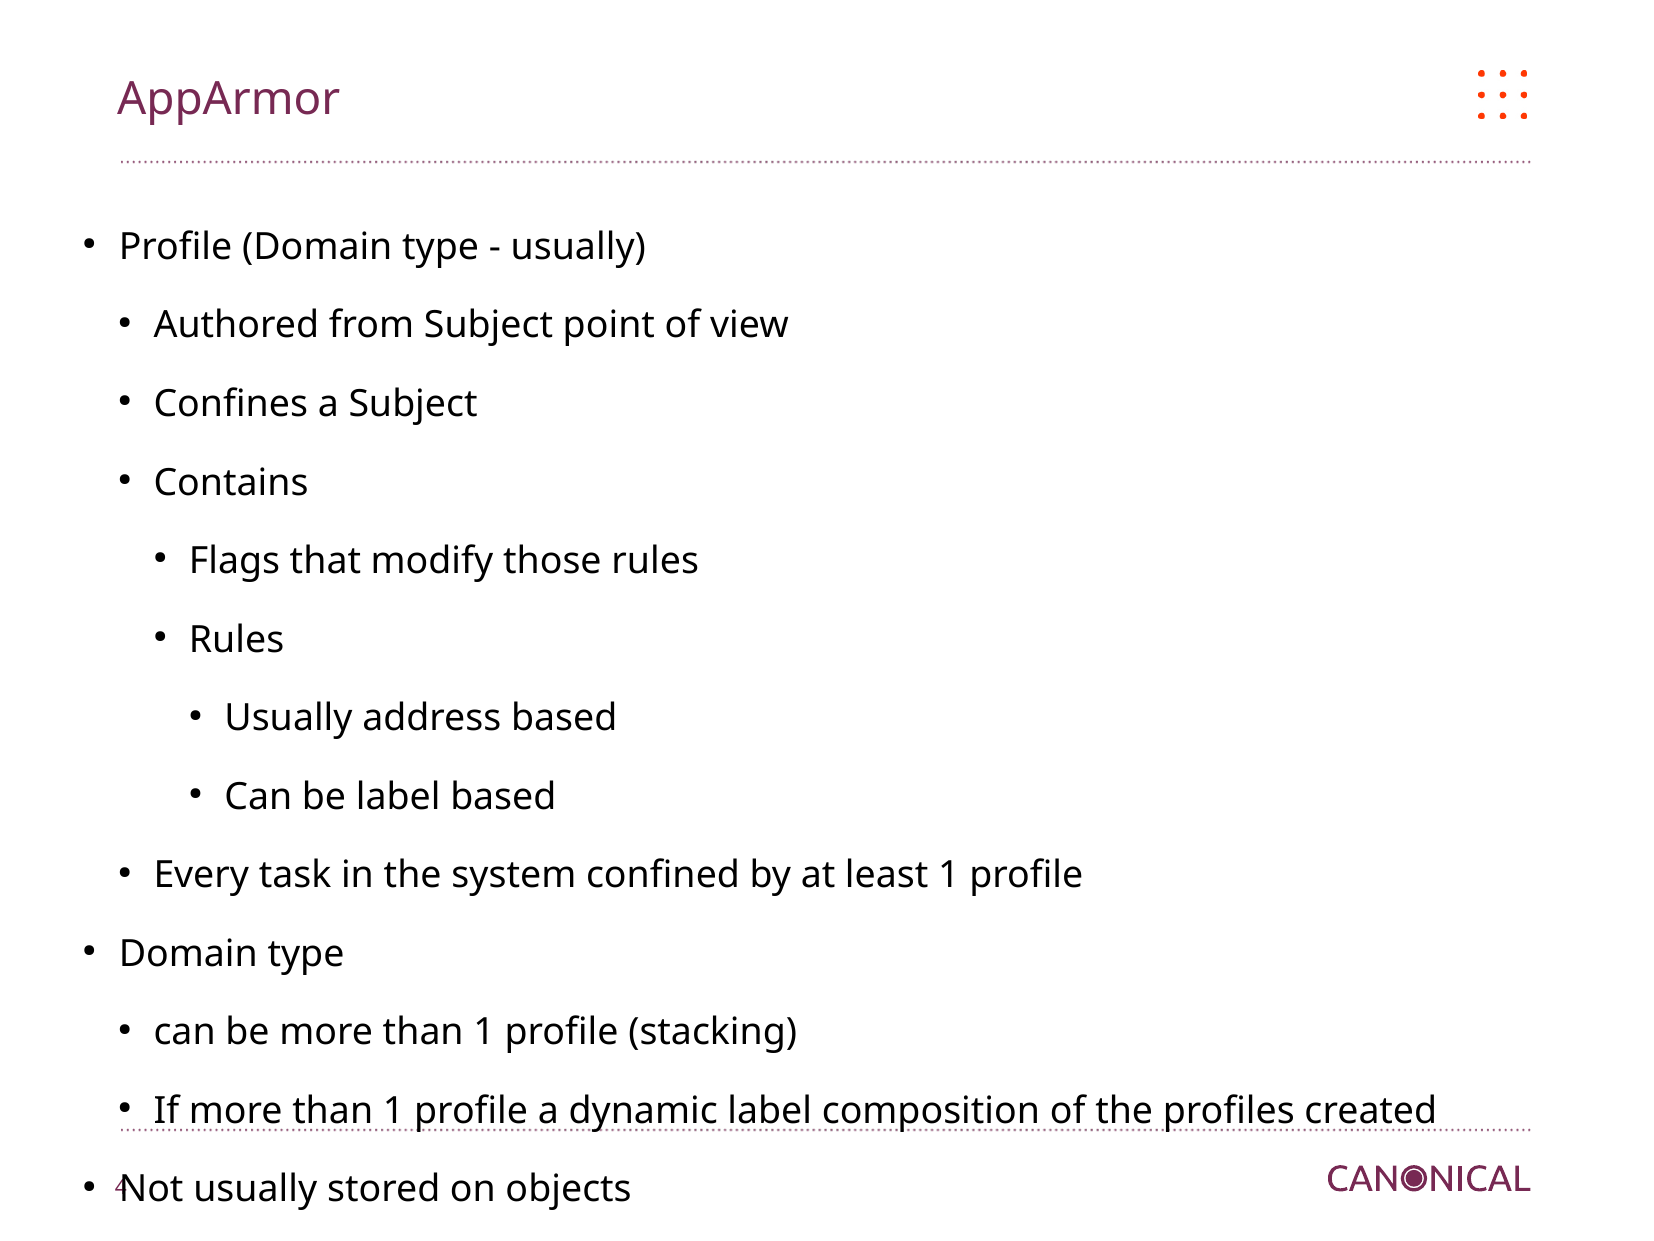

# AppArmor
Profile (Domain type - usually)
Authored from Subject point of view
Confines a Subject
Contains
Flags that modify those rules
Rules
Usually address based
Can be label based
Every task in the system confined by at least 1 profile
Domain type
can be more than 1 profile (stacking)
If more than 1 profile a dynamic label composition of the profiles created
Not usually stored on objects